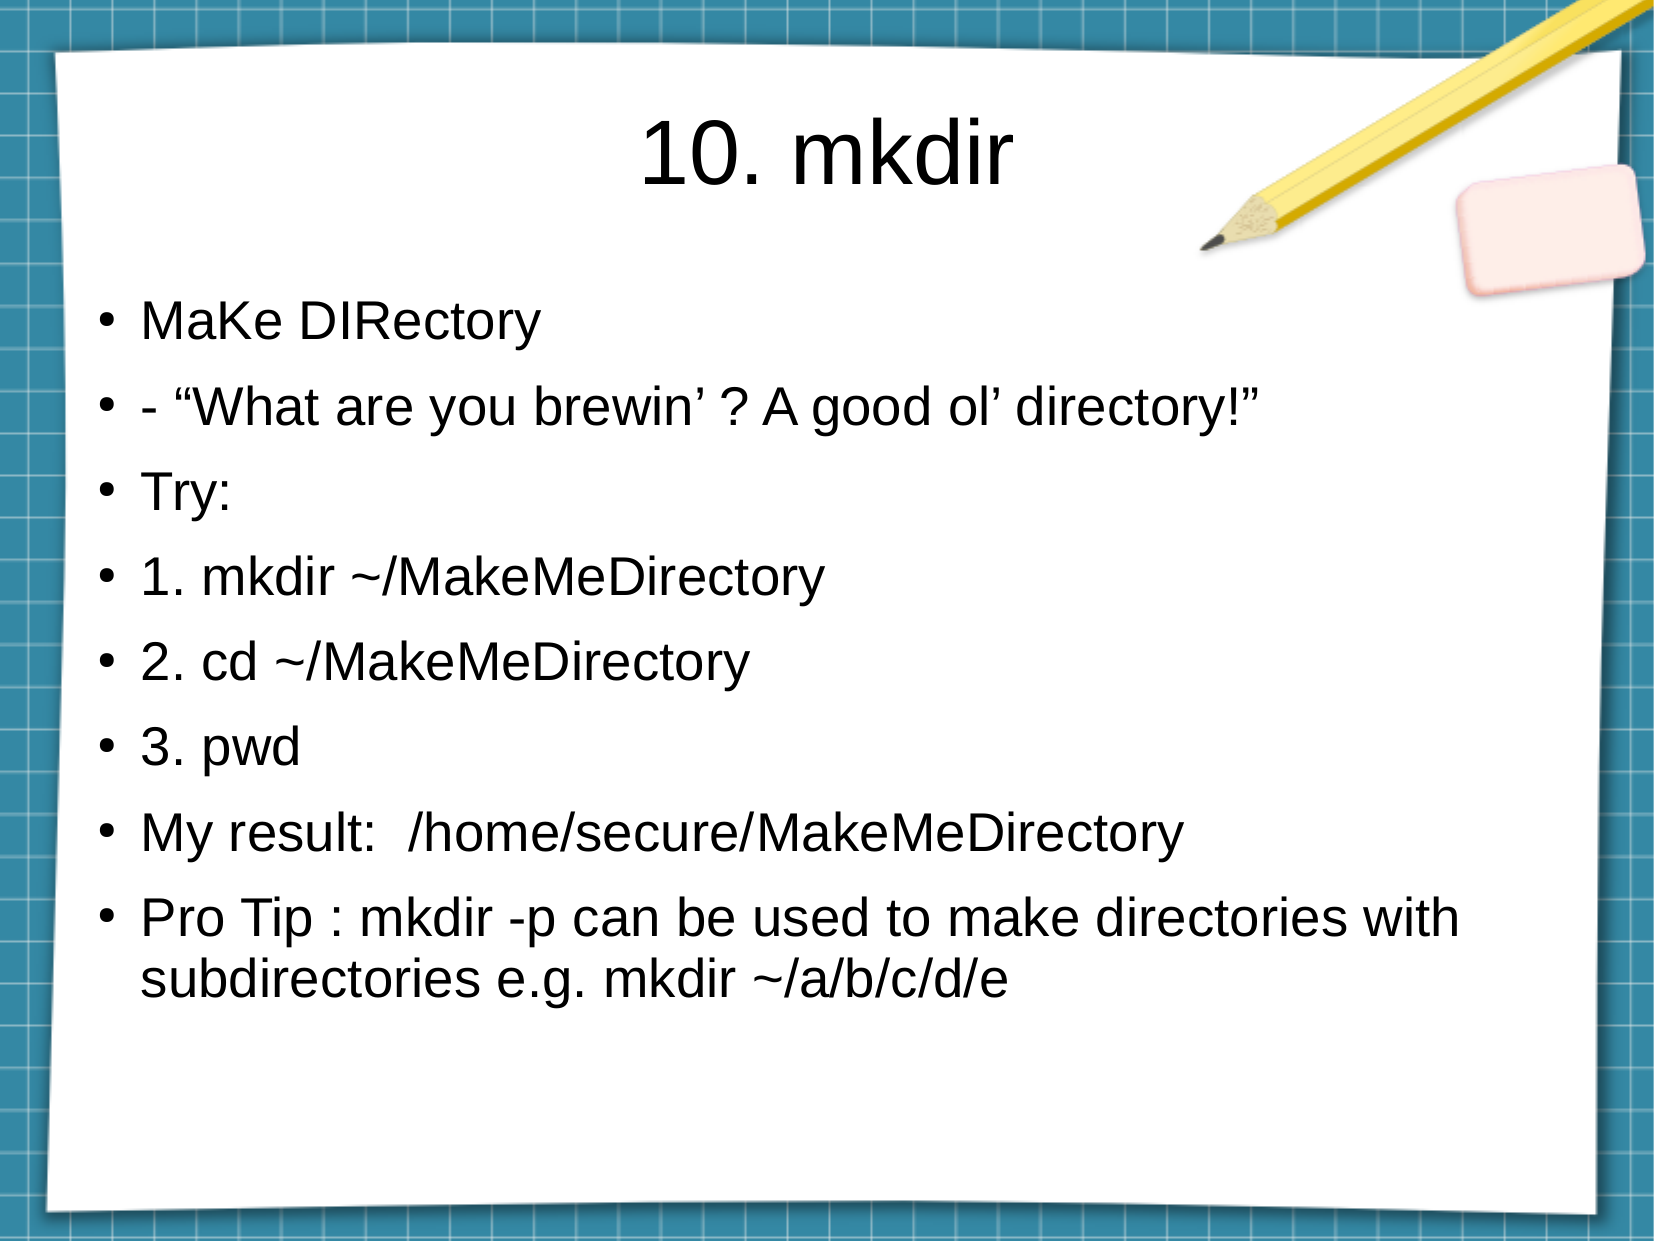

# 10. mkdir
MaKe DIRectory
- “What are you brewin’ ? A good ol’ directory!”
Try:
1. mkdir ~/MakeMeDirectory
2. cd ~/MakeMeDirectory
3. pwd
My result: /home/secure/MakeMeDirectory
Pro Tip : mkdir -p can be used to make directories with subdirectories e.g. mkdir ~/a/b/c/d/e